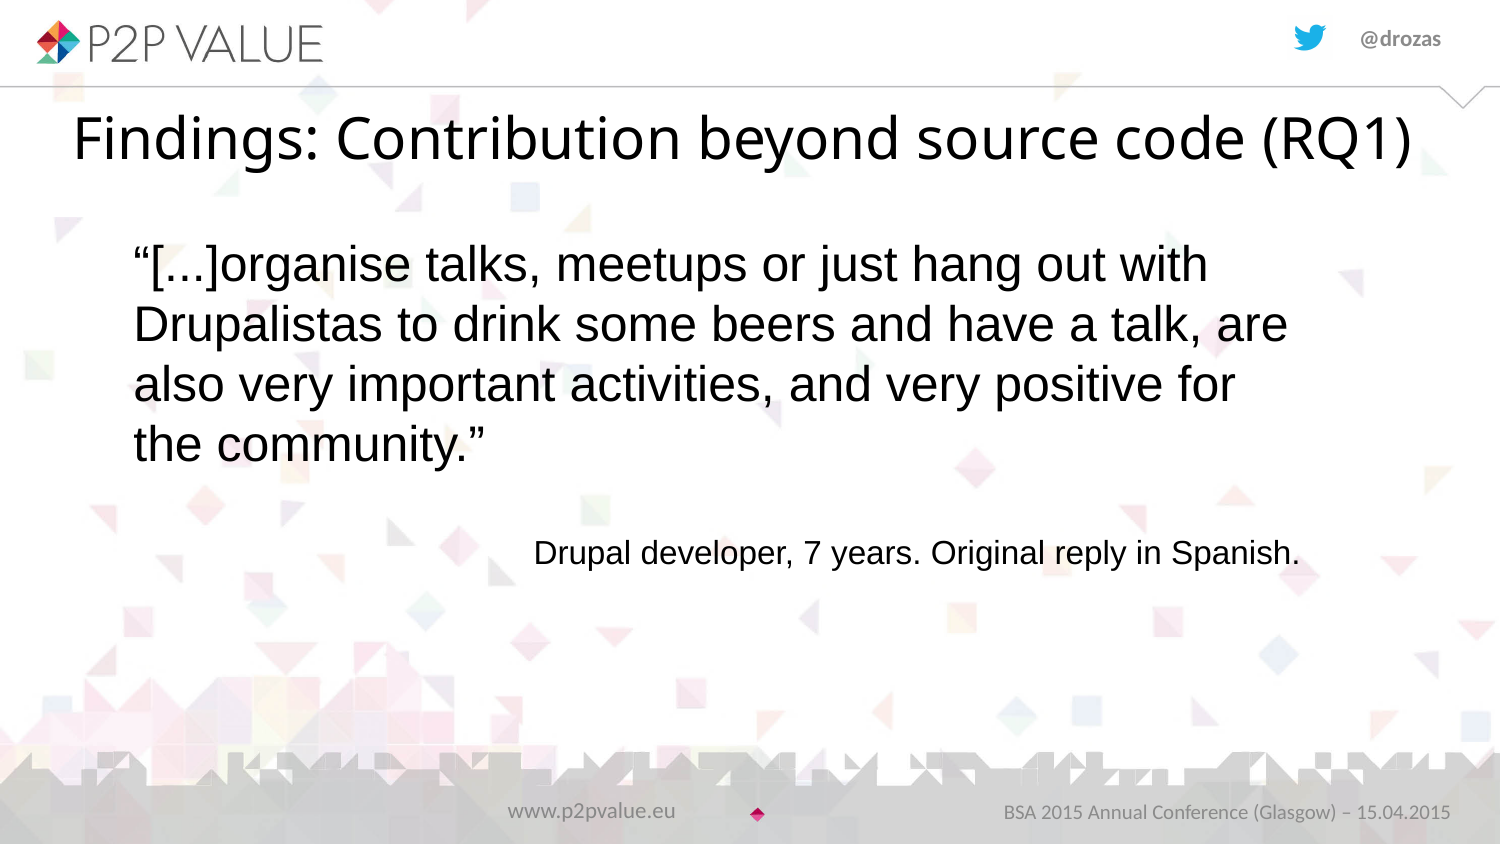

@drozas
# Findings: Contribution beyond source code (RQ1)
“[...]organise talks, meetups or just hang out with Drupalistas to drink some beers and have a talk, are also very important activities, and very positive for the community.”
Drupal developer, 7 years. Original reply in Spanish.
BSA 2015 Annual Conference (Glasgow) – 15.04.2015
www.p2pvalue.eu